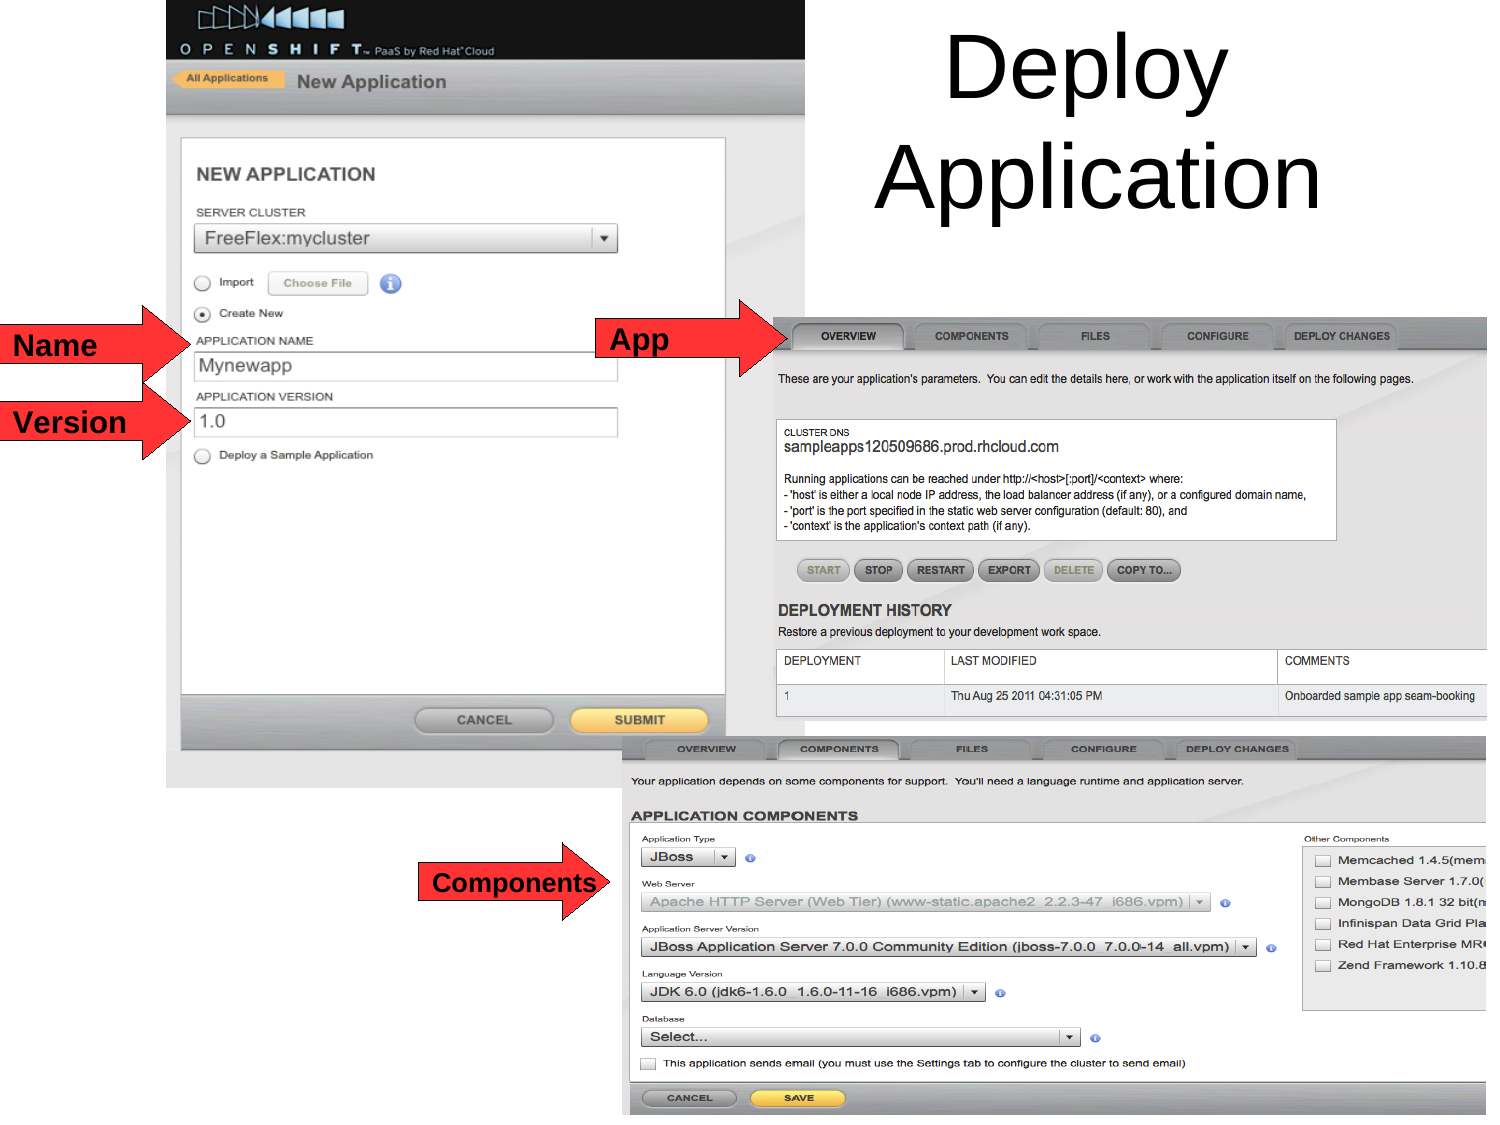

# Deploy Application
App
Name
Version
Components